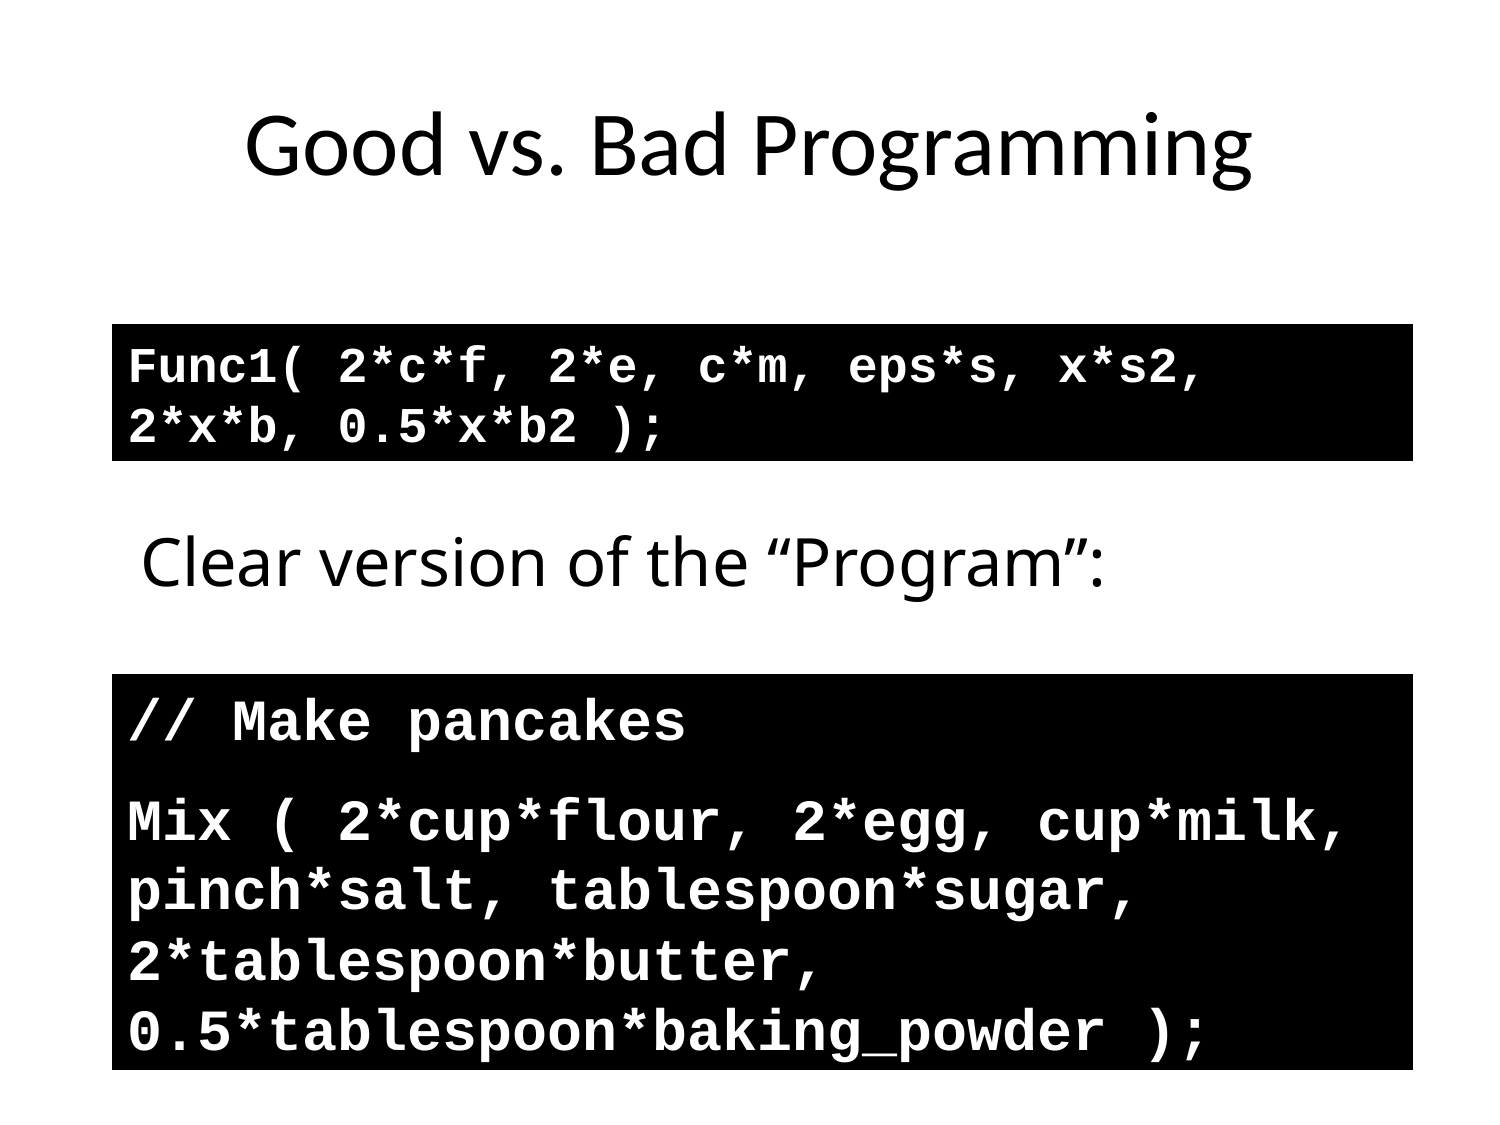

# Good vs. Bad Programming
Func1( 2*c*f, 2*e, c*m, eps*s, x*s2, 2*x*b, 0.5*x*b2 );
Clear version of the “Program”:
// Make pancakes
Mix ( 2*cup*flour, 2*egg, cup*milk, pinch*salt, tablespoon*sugar, 2*tablespoon*butter, 0.5*tablespoon*baking_powder );